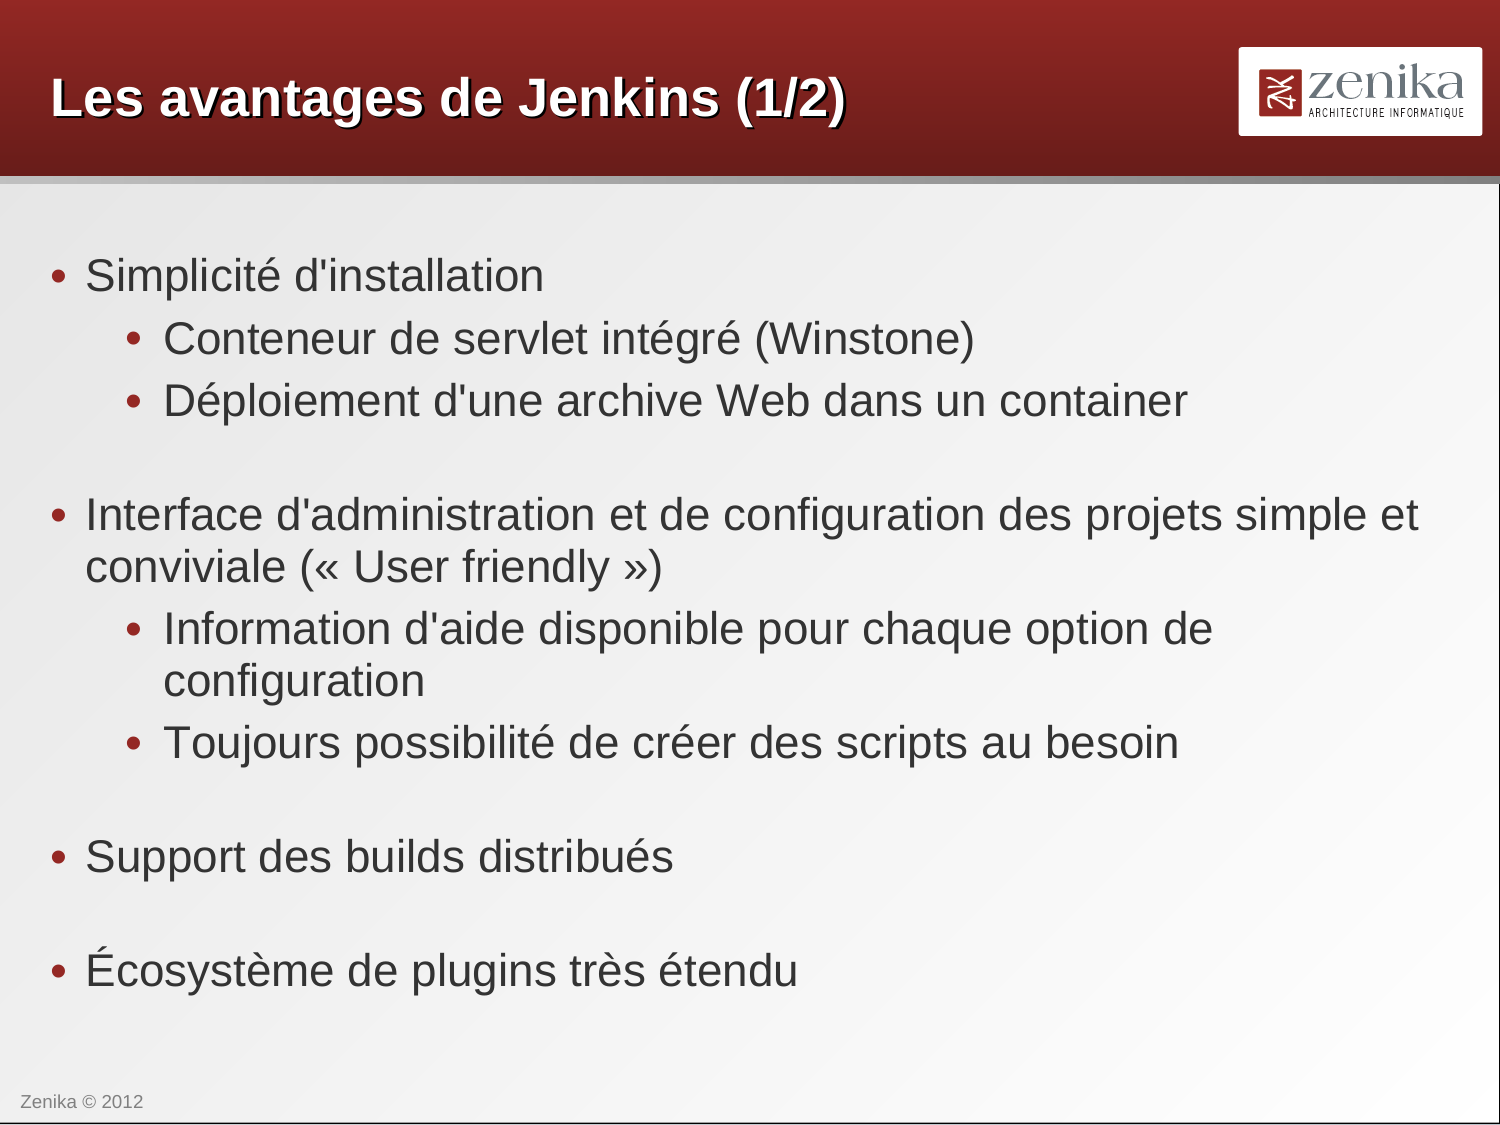

# Les avantages de Jenkins (1/2)
Simplicité d'installation
Conteneur de servlet intégré (Winstone)
Déploiement d'une archive Web dans un container
Interface d'administration et de configuration des projets simple et conviviale (« User friendly »)
Information d'aide disponible pour chaque option de configuration
Toujours possibilité de créer des scripts au besoin
Support des builds distribués
Écosystème de plugins très étendu